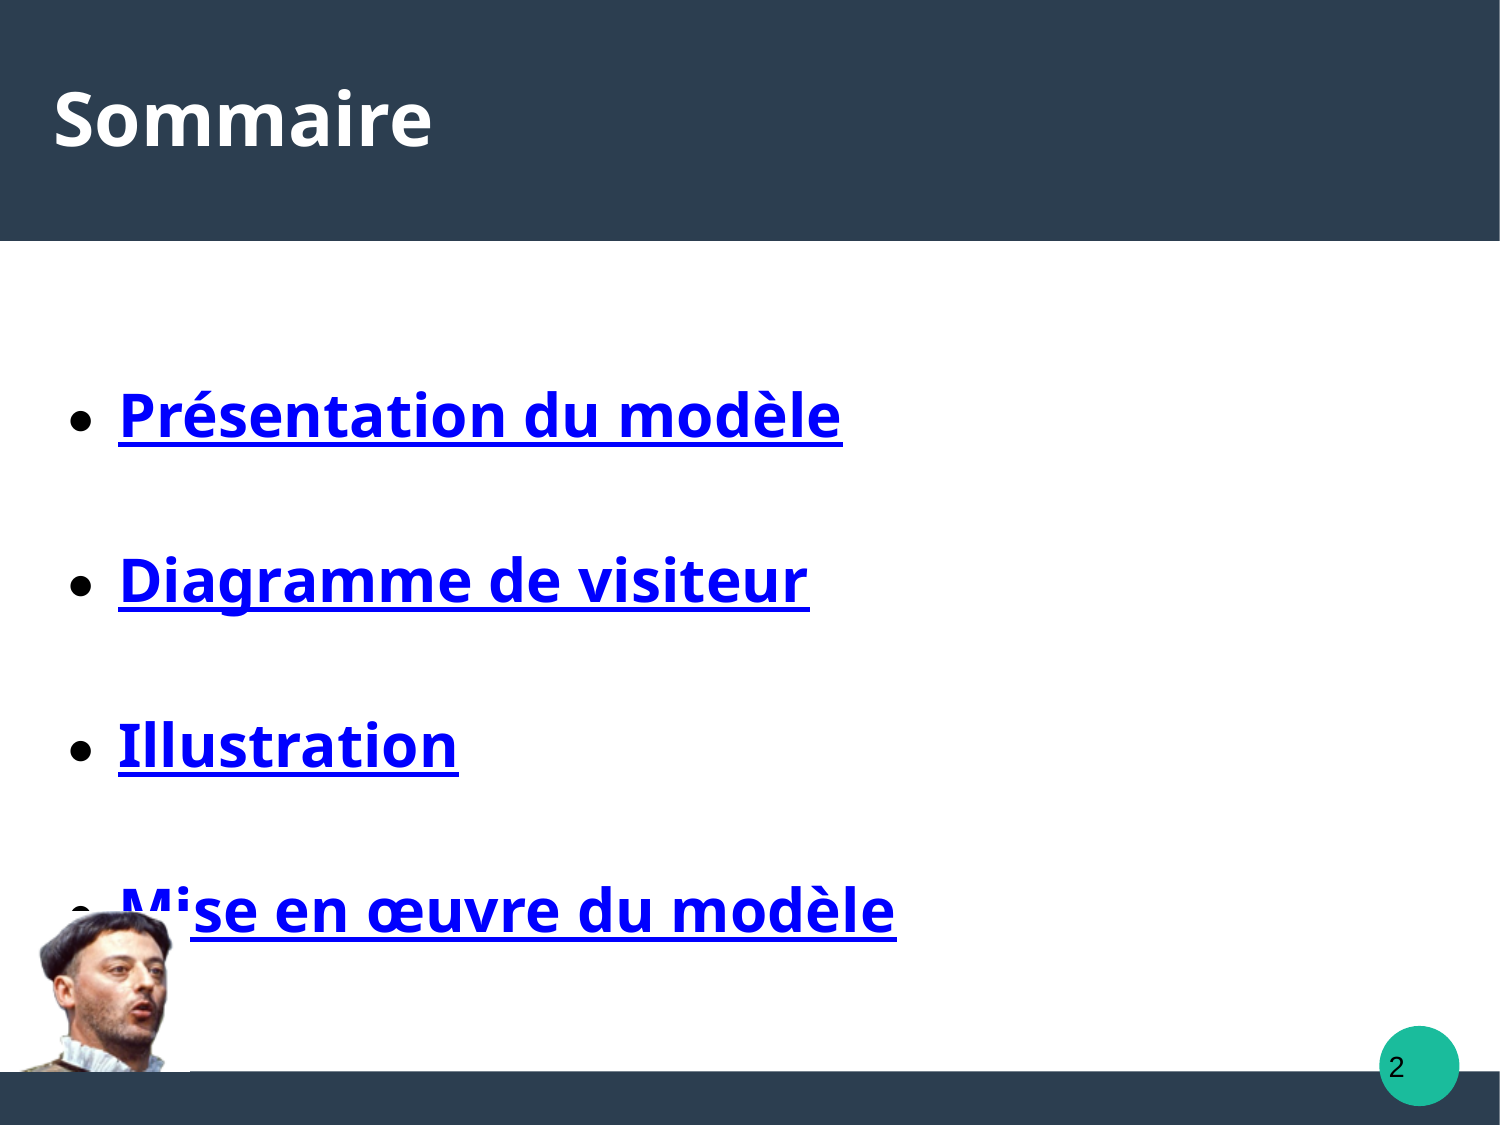

Sommaire
Présentation du modèle
Diagramme de visiteur
Illustration
Mise en œuvre du modèle